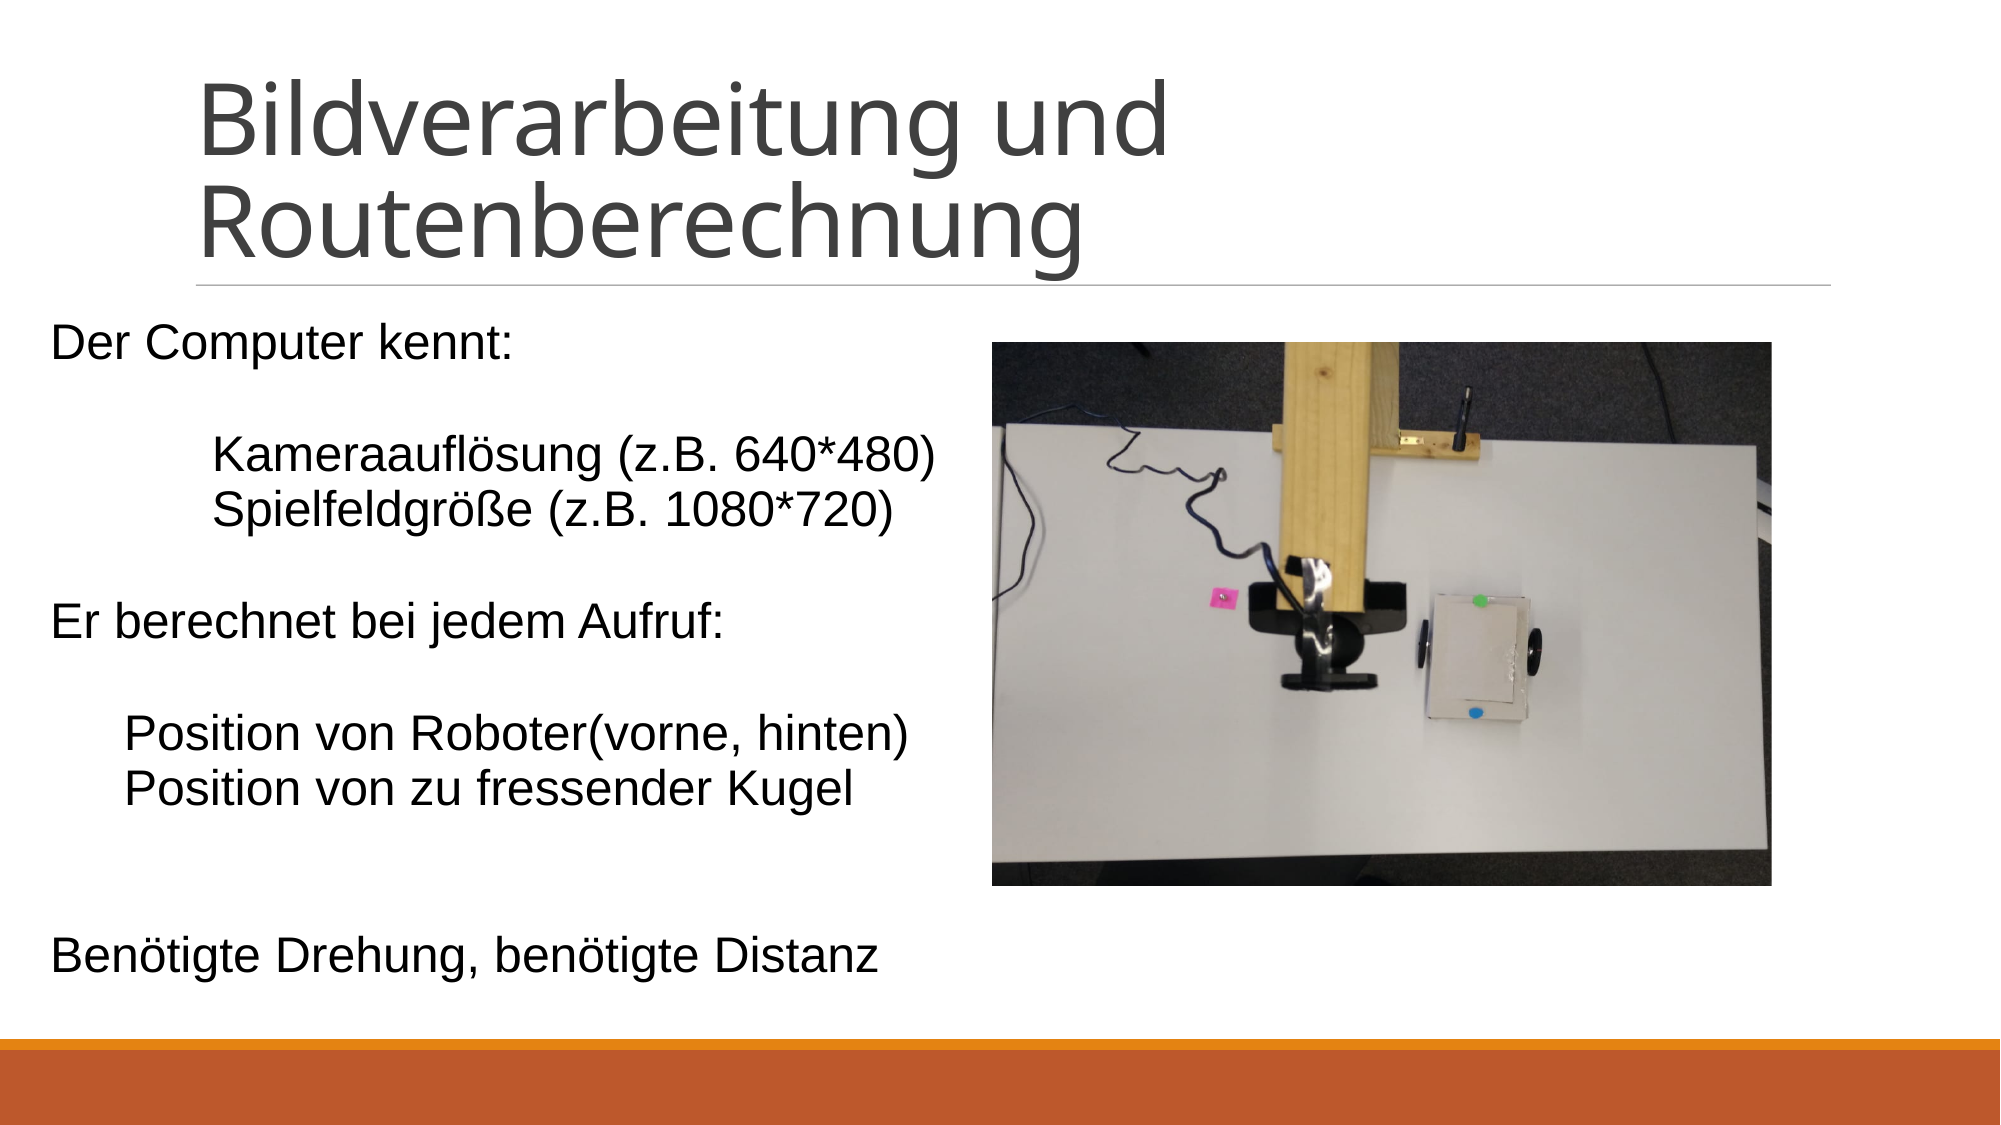

# Bildverarbeitung und Routenberechnung
Der Computer kennt:
		 Kameraauflösung (z.B. 640*480)
		 Spielfeldgröße (z.B. 1080*720)
Er berechnet bei jedem Aufruf:
	Position von Roboter(vorne, hinten)
	Position von zu fressender Kugel
Benötigte Drehung, benötigte Distanz